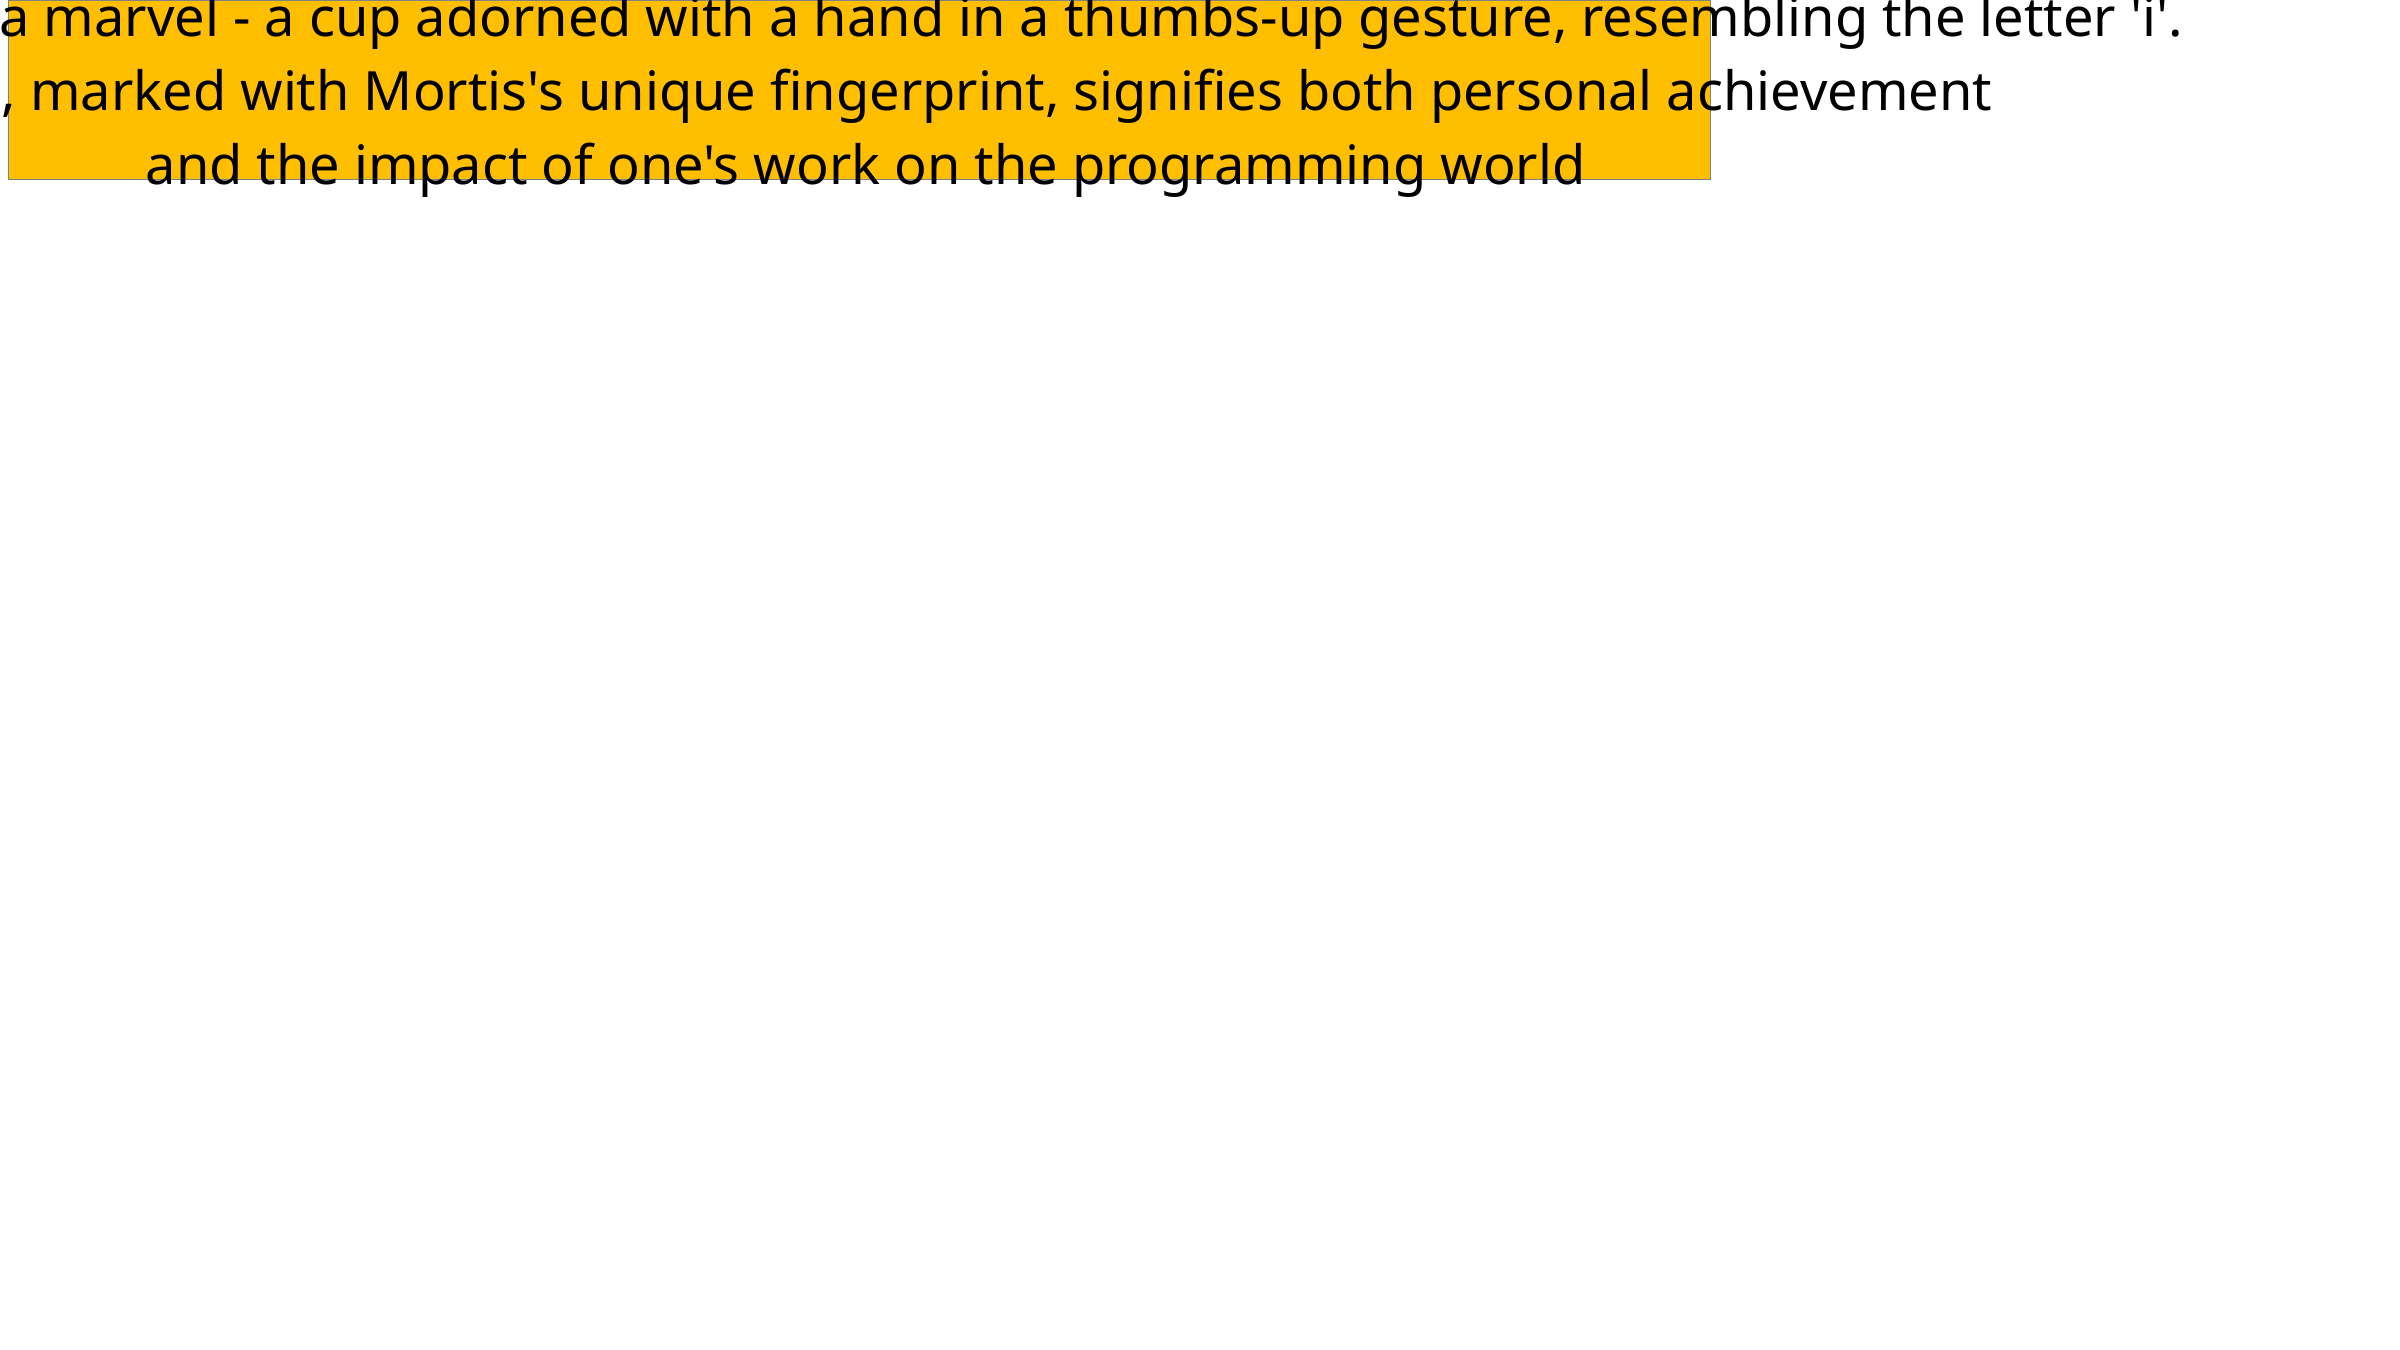

The trophy itself is a marvel - a cup adorned with a hand in a thumbs-up gesture, resembling the letter 'i'.
The thumb, marked with Mortis's unique fingerprint, signifies both personal achievement
 and the impact of one's work on the programming world